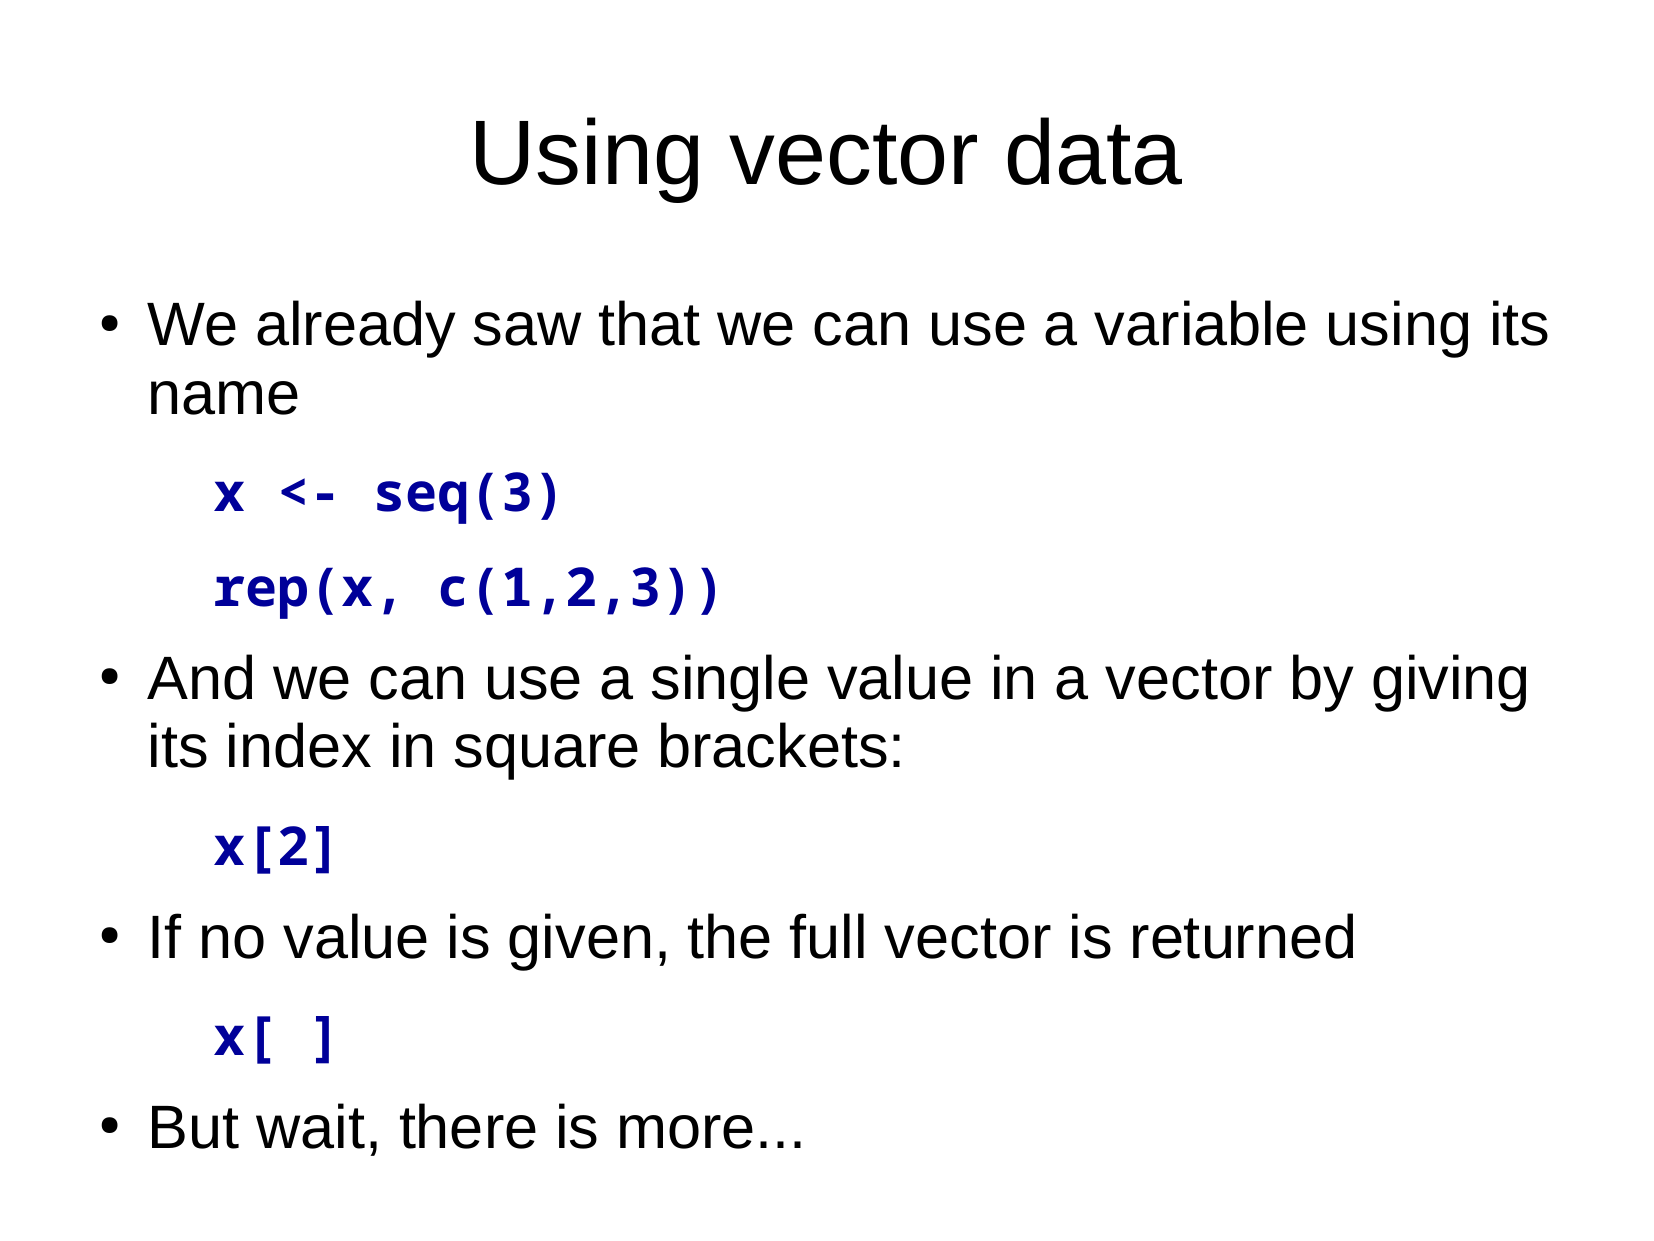

# Using vector data
We already saw that we can use a variable using its name
x <- seq(3)
rep(x, c(1,2,3))
And we can use a single value in a vector by giving its index in square brackets:
x[2]
If no value is given, the full vector is returned
x[ ]
But wait, there is more...